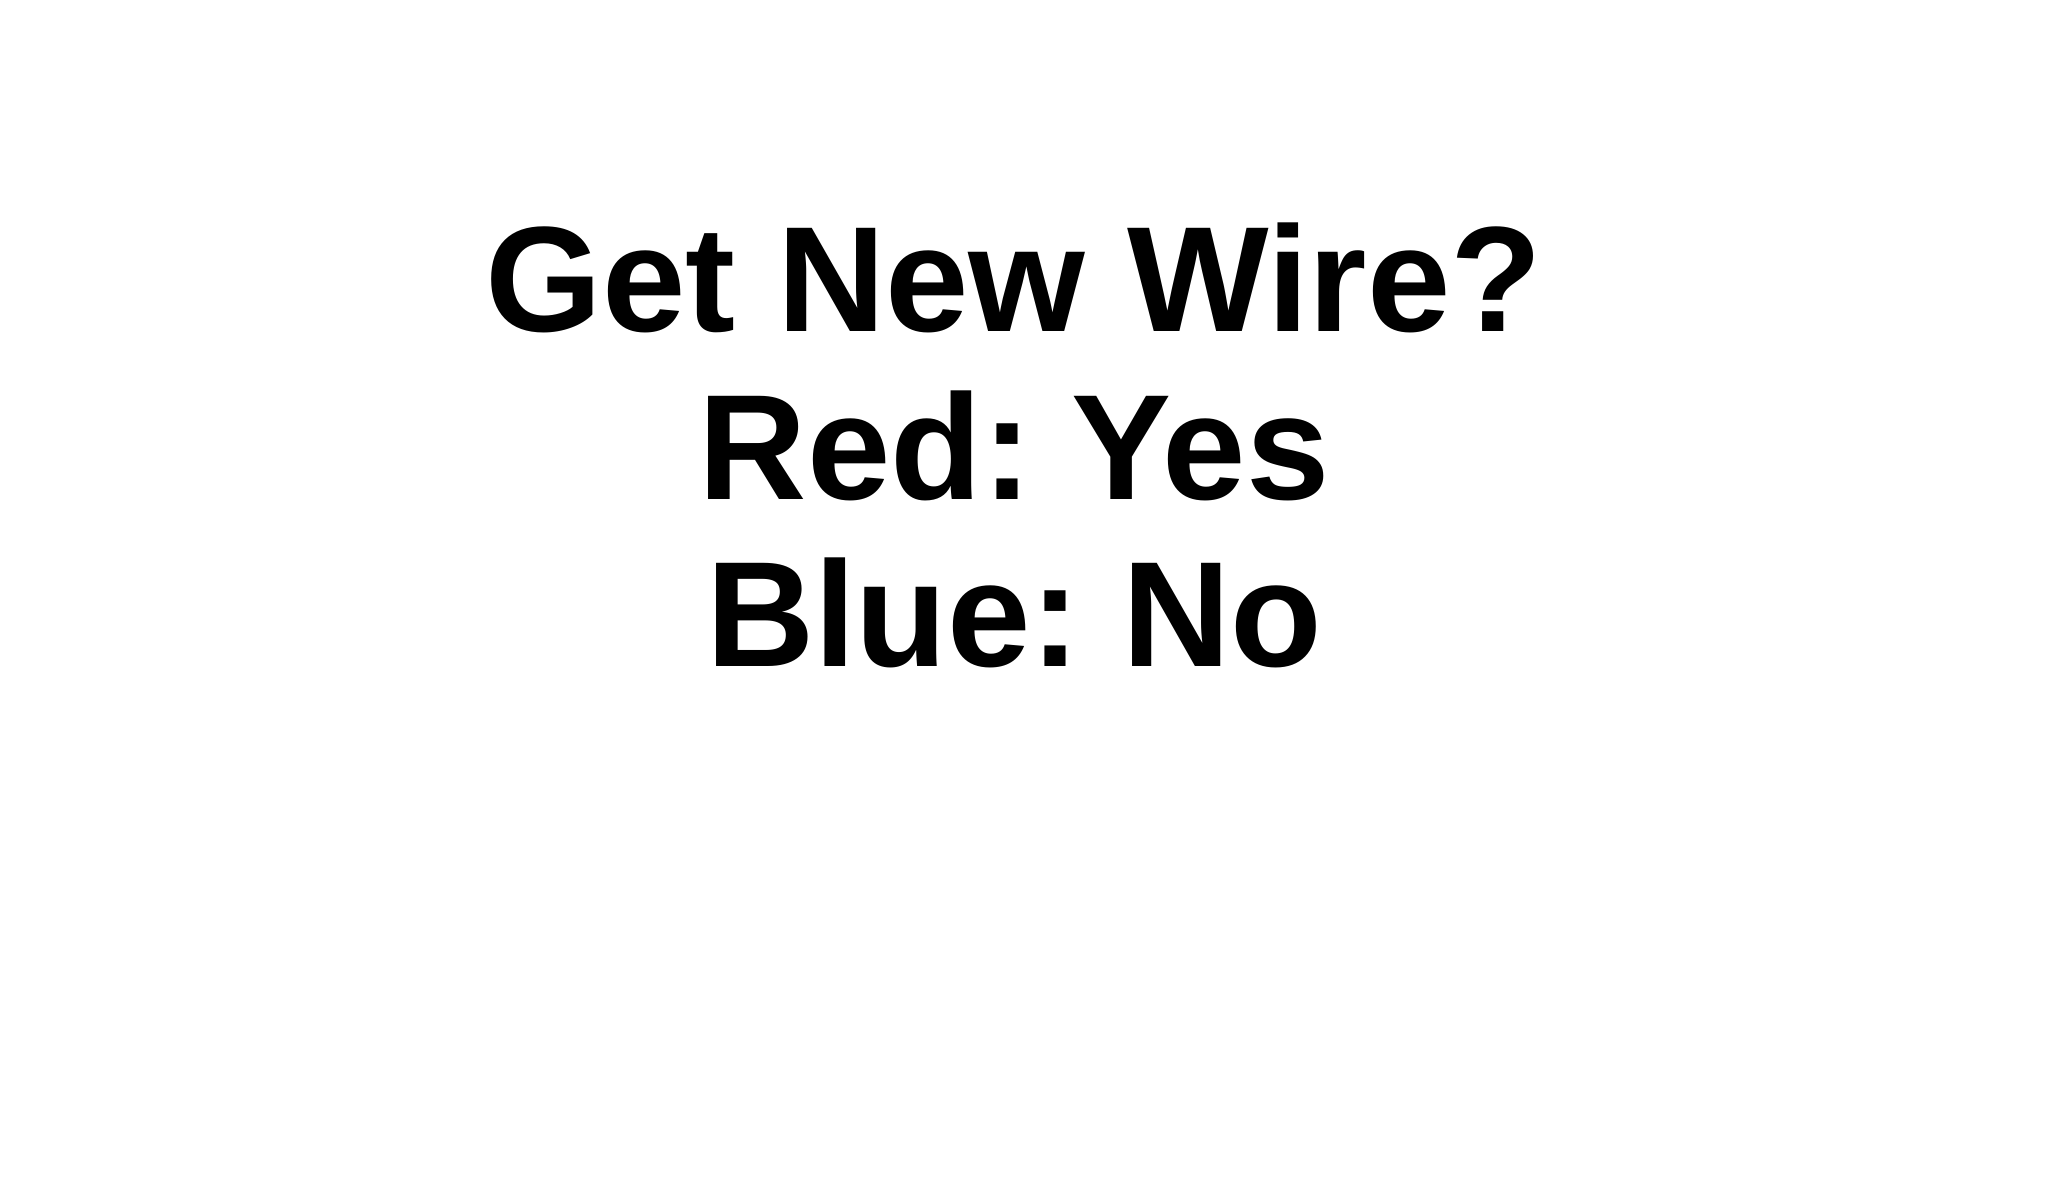

Get New Wire?
Red: Yes
Blue: No